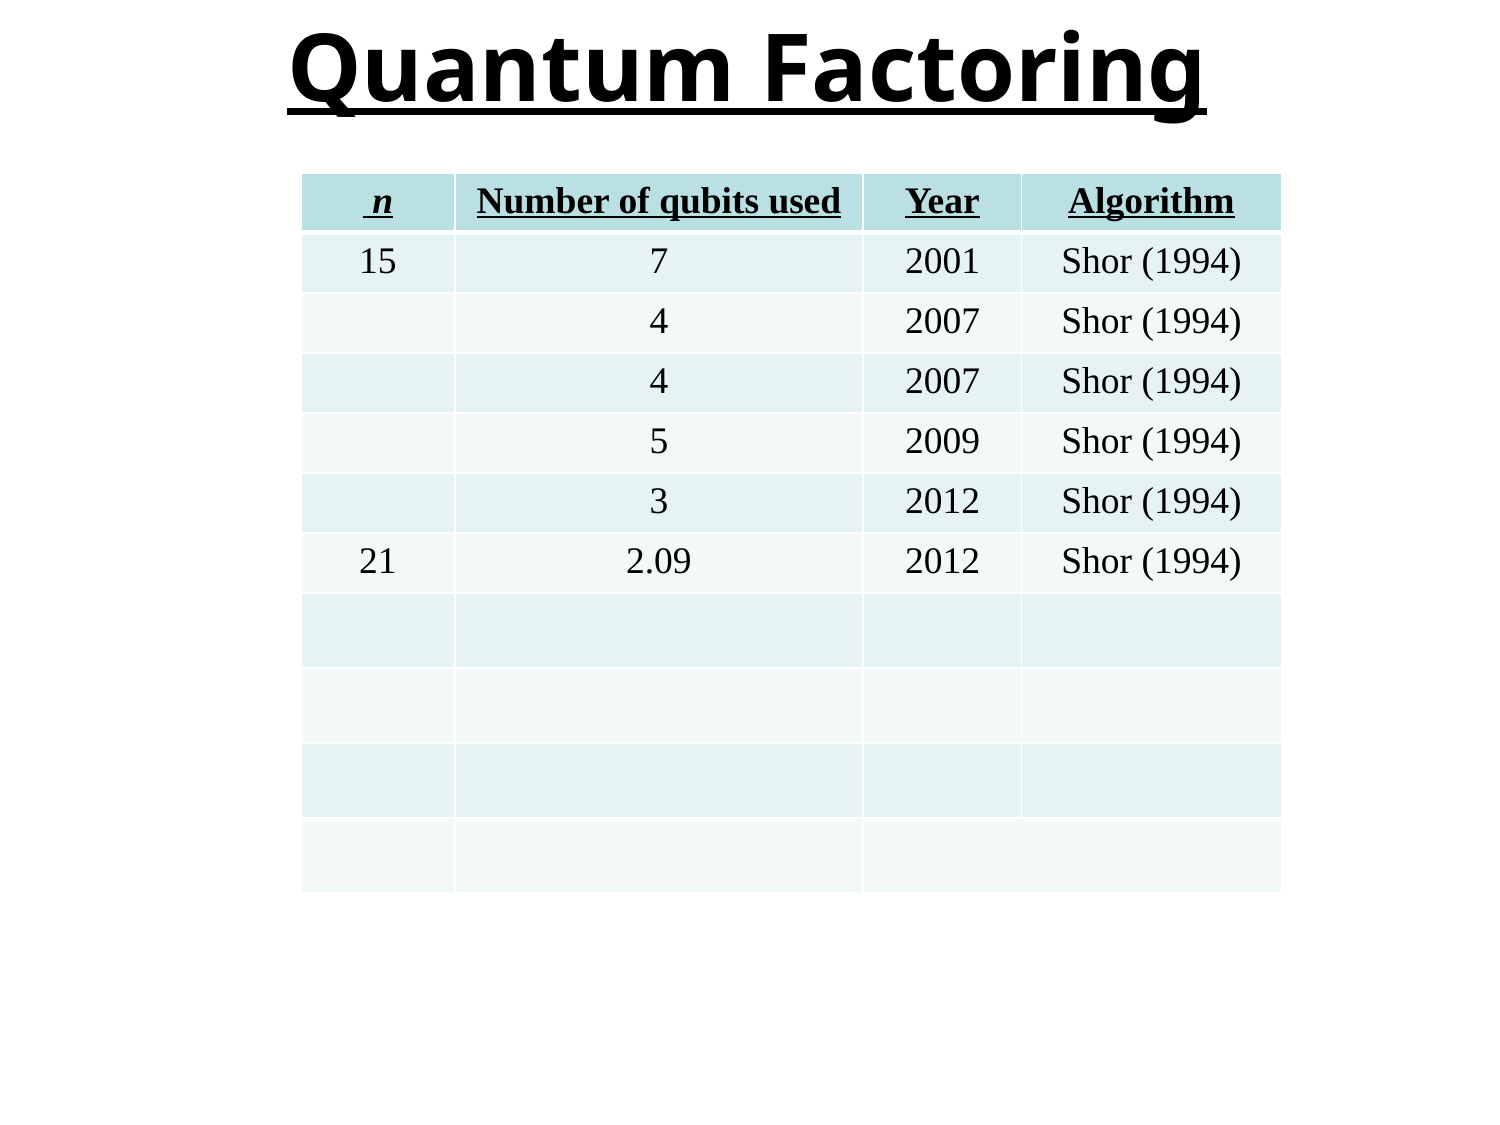

Quantum Factoring
| n | Number of qubits used | Year | Algorithm |
| --- | --- | --- | --- |
| 15 | 7 | 2001 | Shor (1994) |
| | 4 | 2007 | Shor (1994) |
| | 4 | 2007 | Shor (1994) |
| | 5 | 2009 | Shor (1994) |
| | 3 | 2012 | Shor (1994) |
| 21 | 2.09 | 2012 | Shor (1994) |
| | | | |
| | | | |
| | | | |
| | | | |